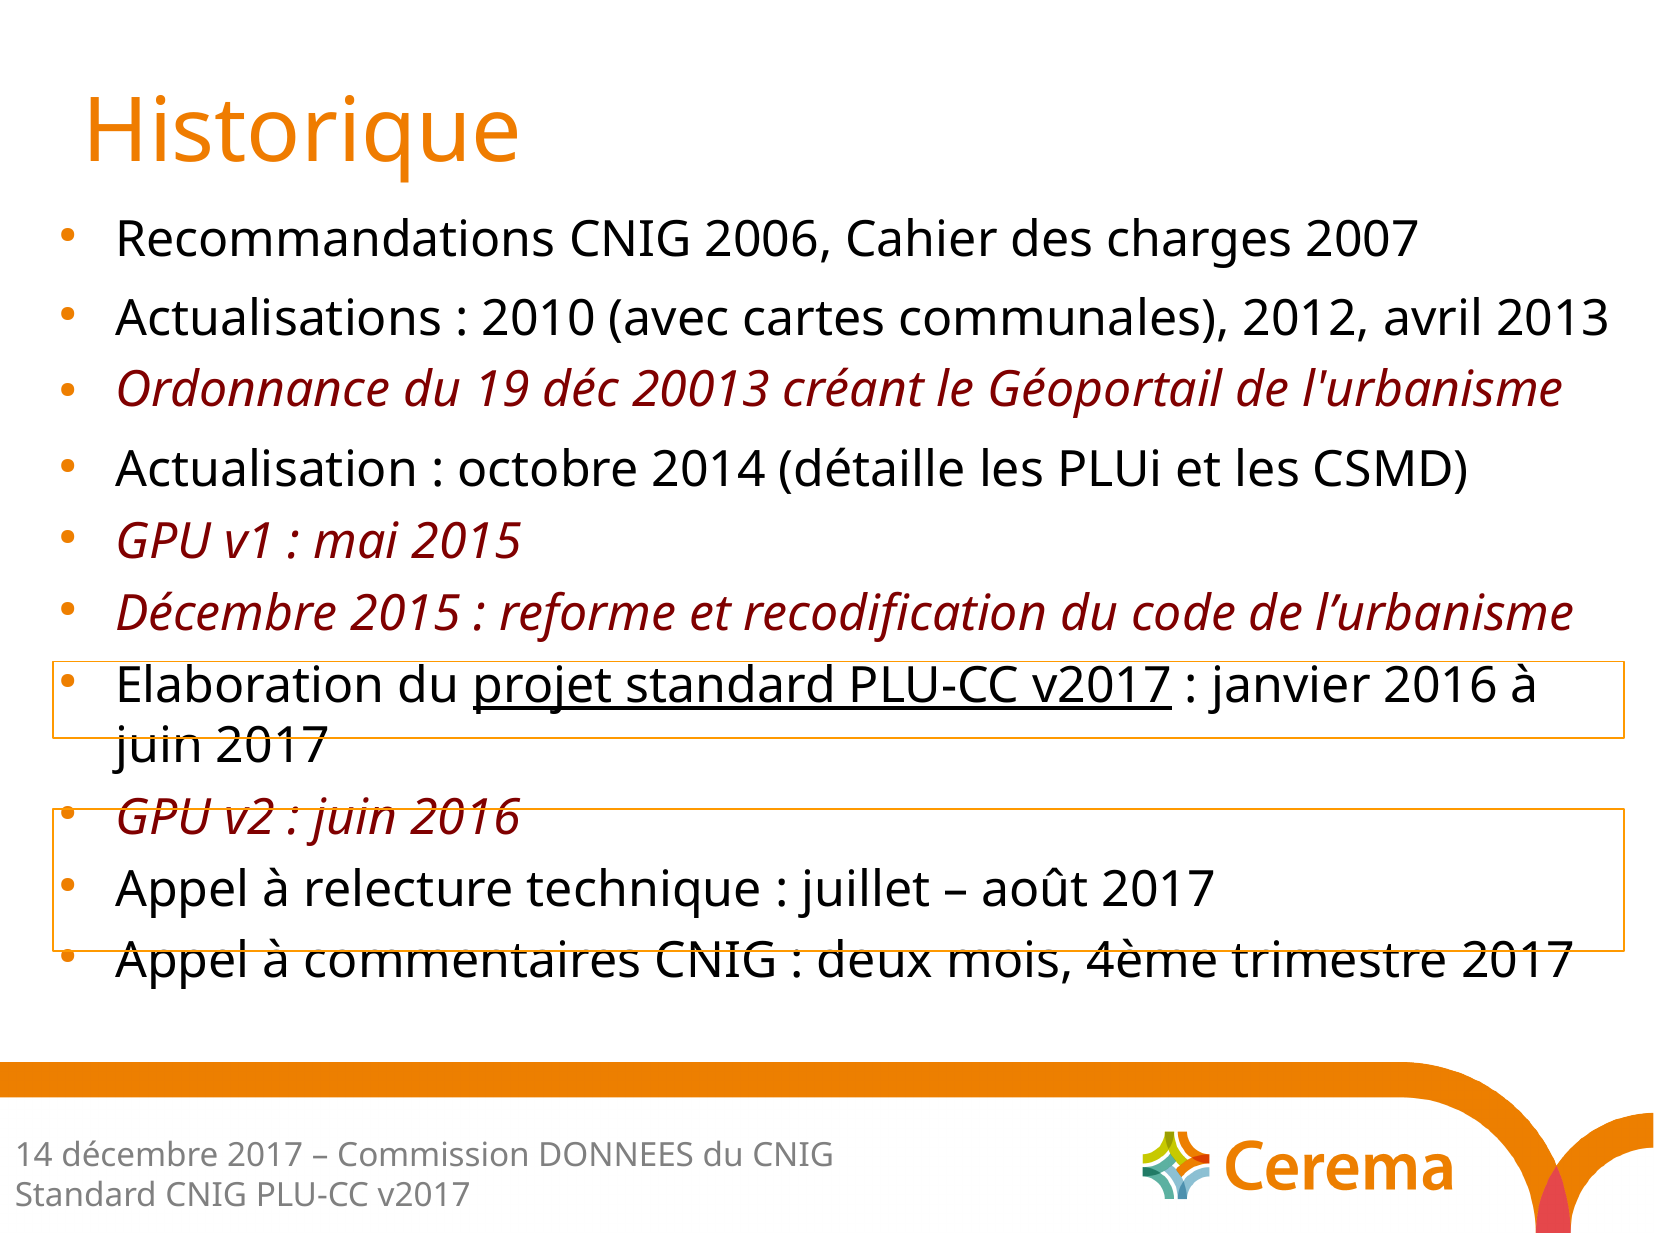

# Historique
Recommandations CNIG 2006, Cahier des charges 2007
Actualisations : 2010 (avec cartes communales), 2012, avril 2013
Ordonnance du 19 déc 20013 créant le Géoportail de l'urbanisme
Actualisation : octobre 2014 (détaille les PLUi et les CSMD)
GPU v1 : mai 2015
Décembre 2015 : reforme et recodification du code de l’urbanisme
Elaboration du projet standard PLU-CC v2017 : janvier 2016 à juin 2017
GPU v2 : juin 2016
Appel à relecture technique : juillet – août 2017
Appel à commentaires CNIG : deux mois, 4ème trimestre 2017
14 décembre 2017 – Commission DONNEES du CNIG
Standard CNIG PLU-CC v2017